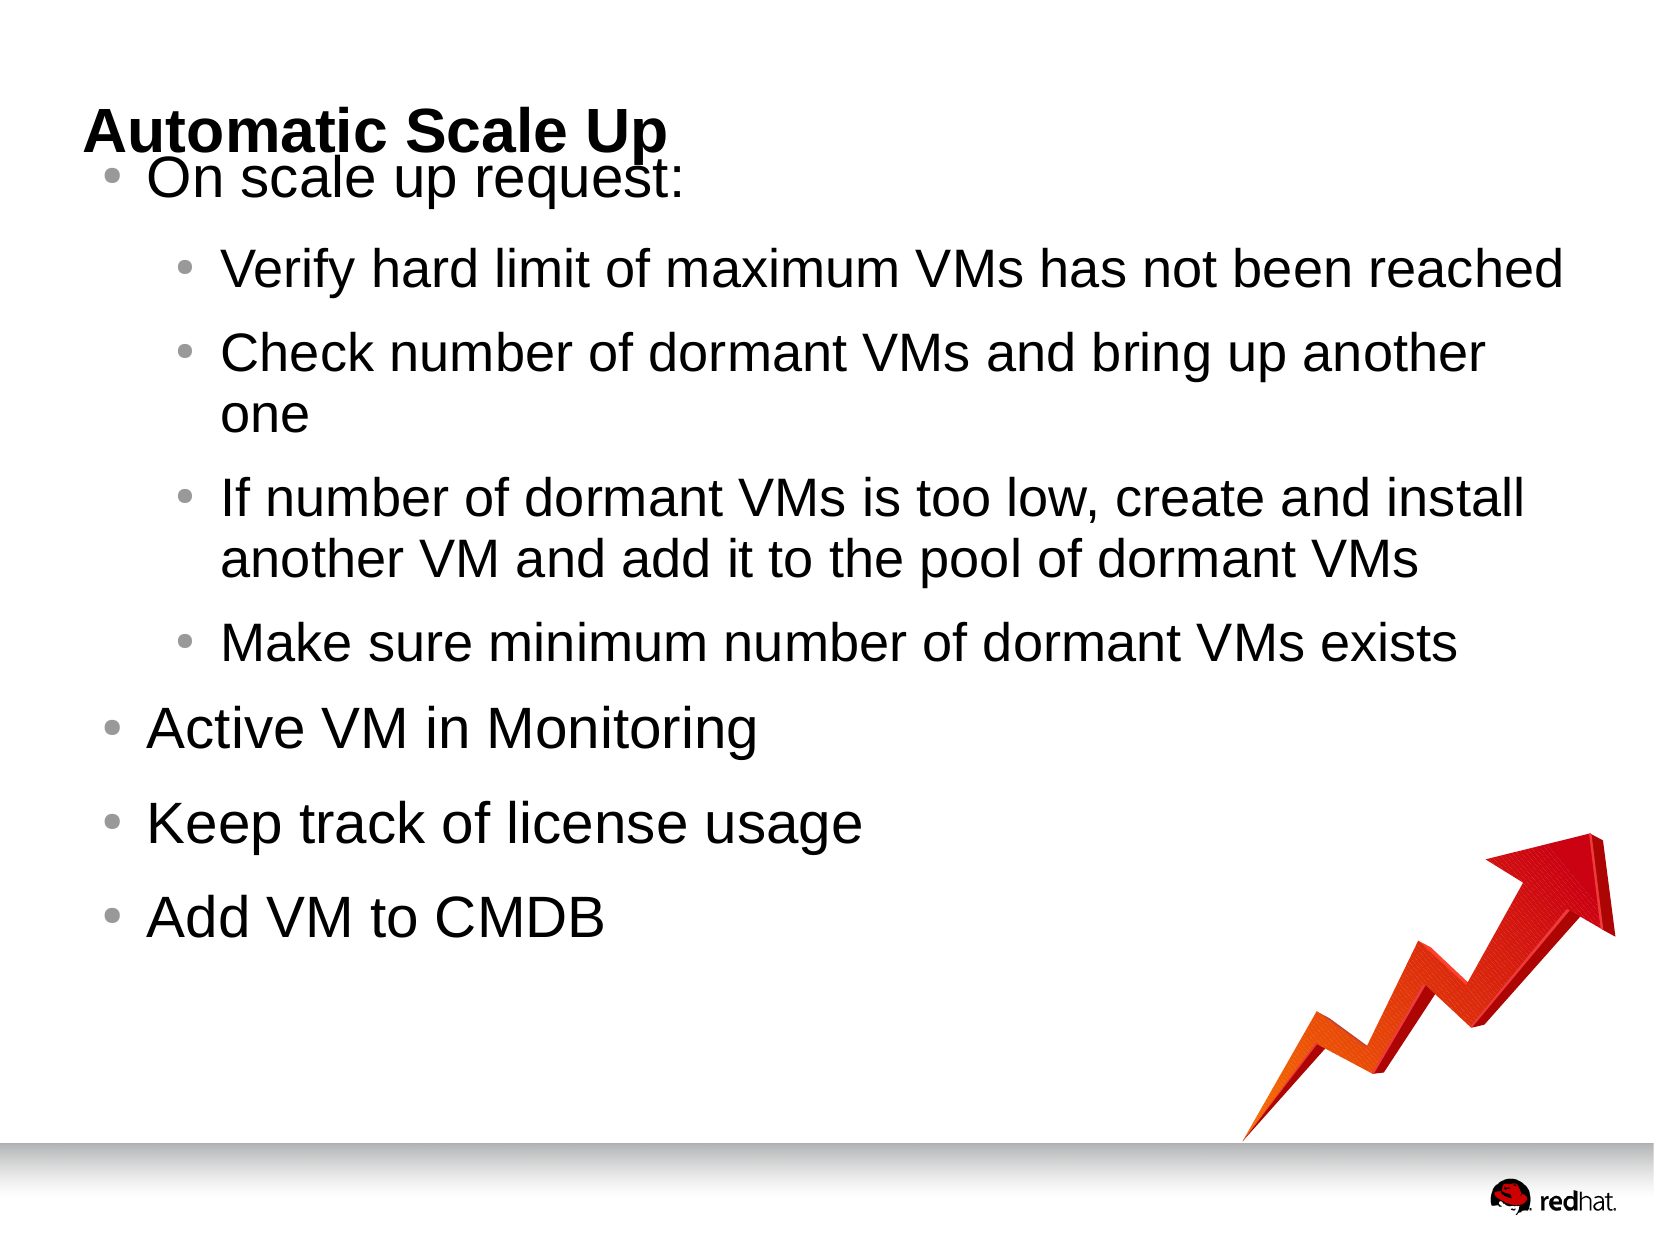

# Automatic Scale Up
On scale up request:
Verify hard limit of maximum VMs has not been reached
Check number of dormant VMs and bring up another one
If number of dormant VMs is too low, create and install another VM and add it to the pool of dormant VMs
Make sure minimum number of dormant VMs exists
Active VM in Monitoring
Keep track of license usage
Add VM to CMDB